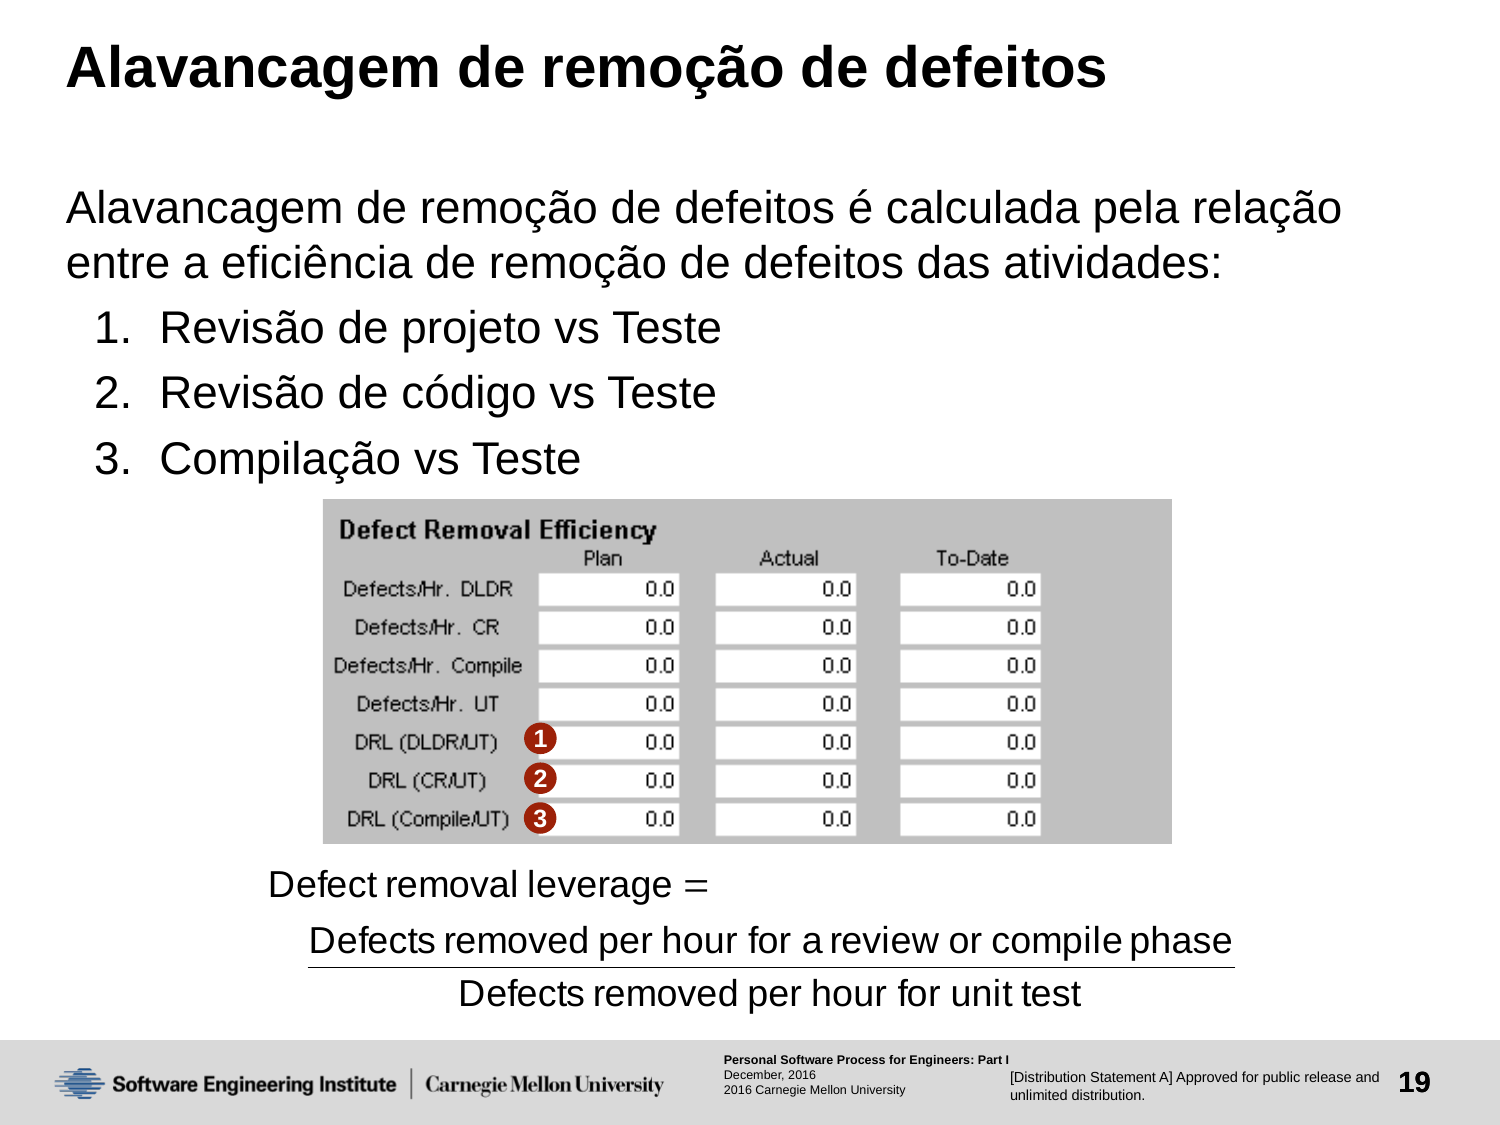

# Alavancagem de remoção de defeitos
Alavancagem de remoção de defeitos é calculada pela relação entre a eficiência de remoção de defeitos das atividades:
Revisão de projeto vs Teste
Revisão de código vs Teste
Compilação vs Teste